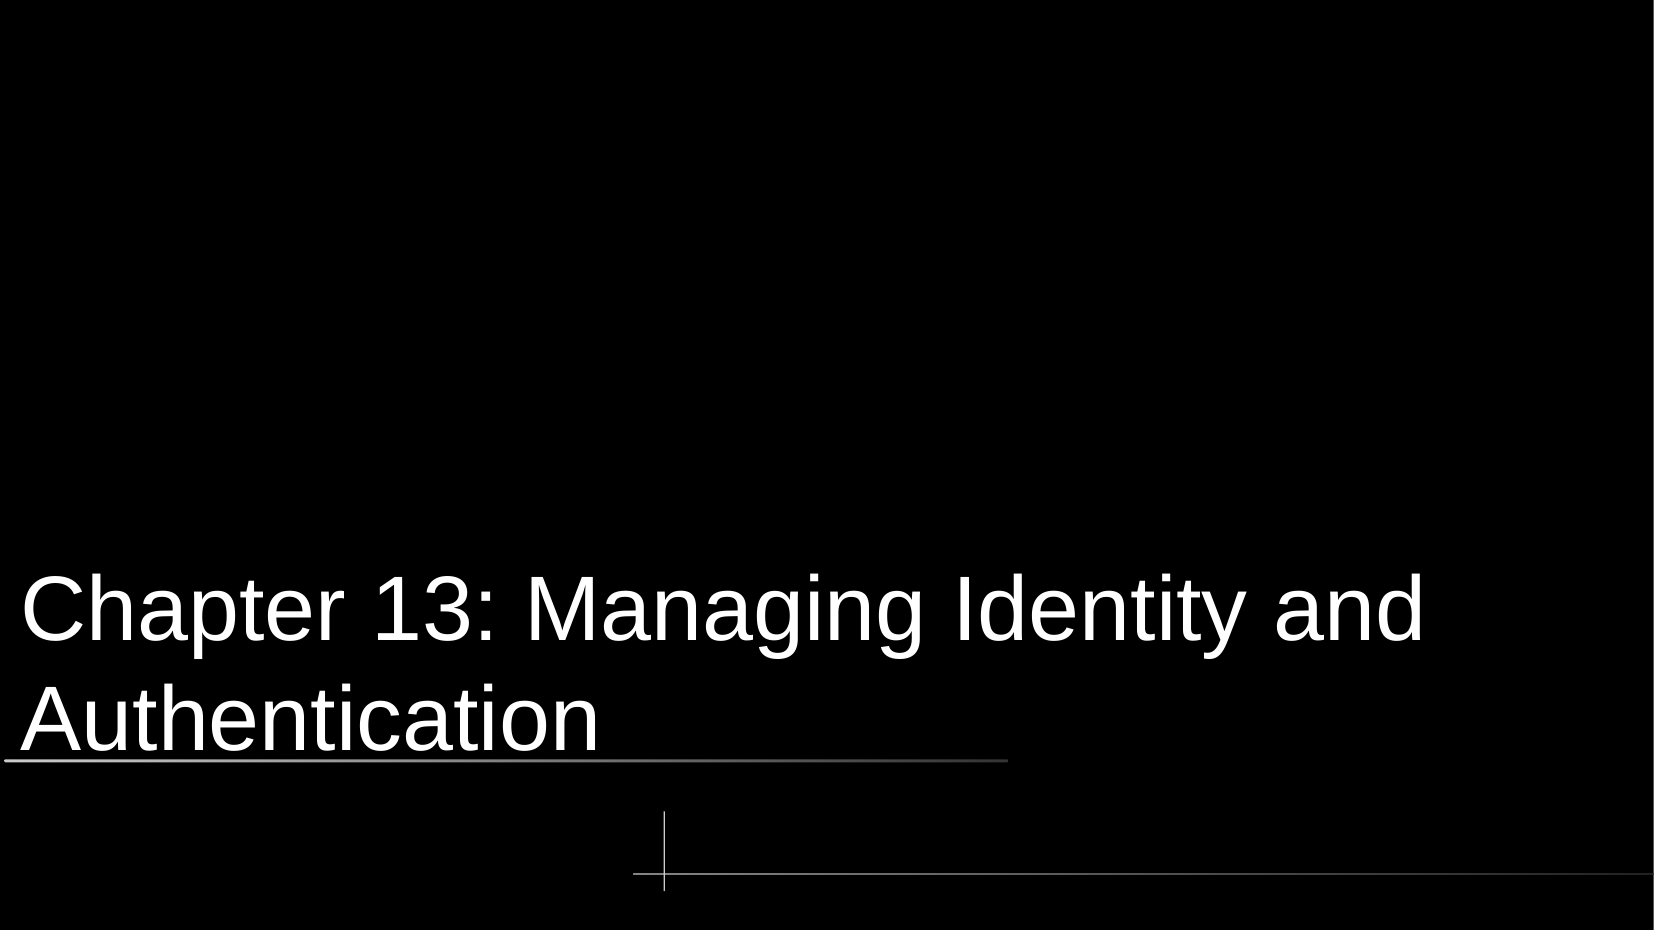

# Chapter 13: Managing Identity and Authentication